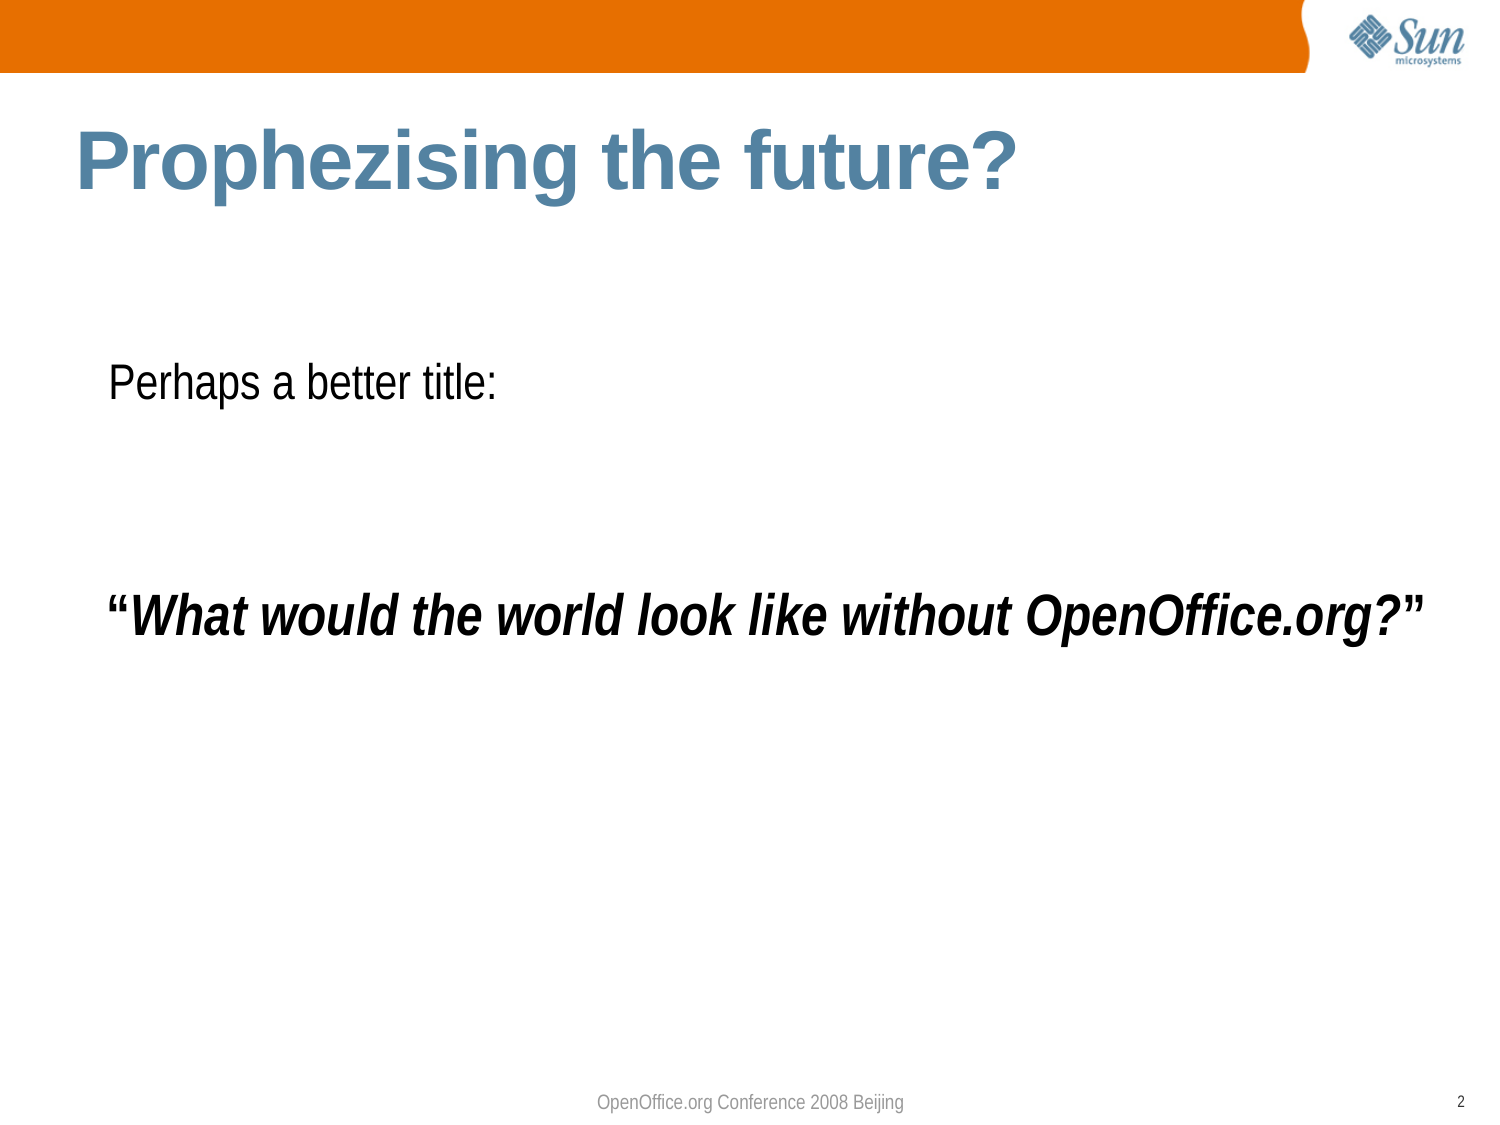

# Prophezising the future?
Perhaps a better title:
“What would the world look like without OpenOffice.org?”